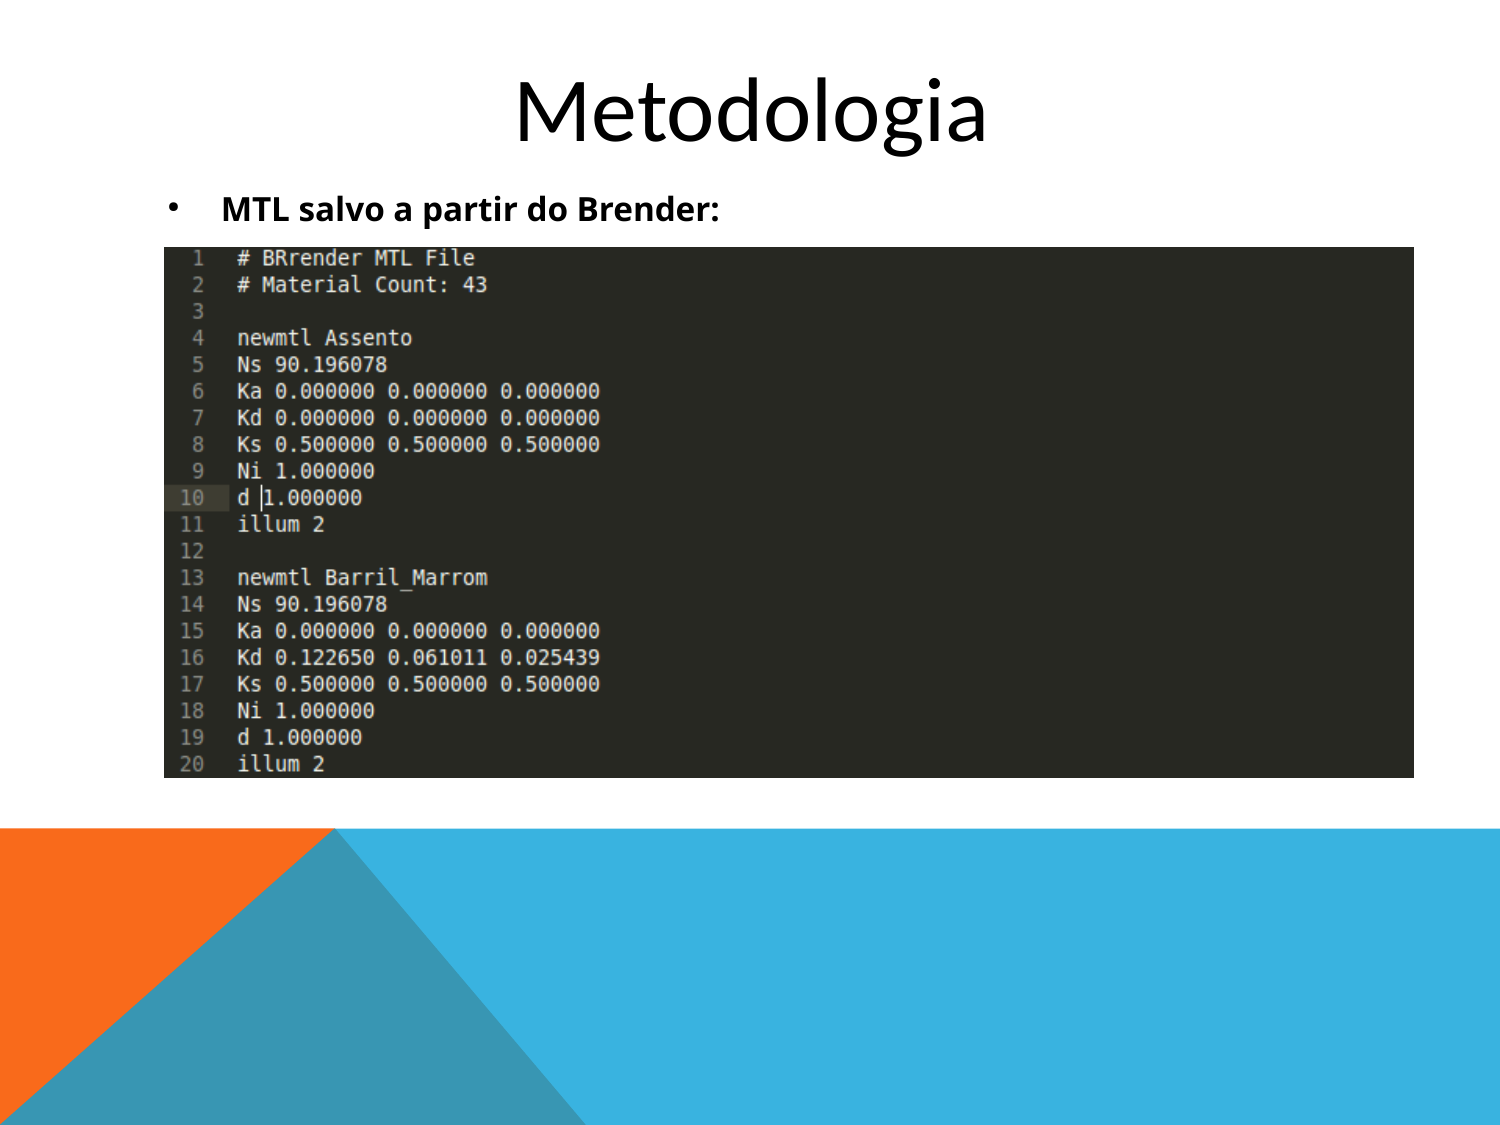

# Metodologia
MTL salvo a partir do Brender: